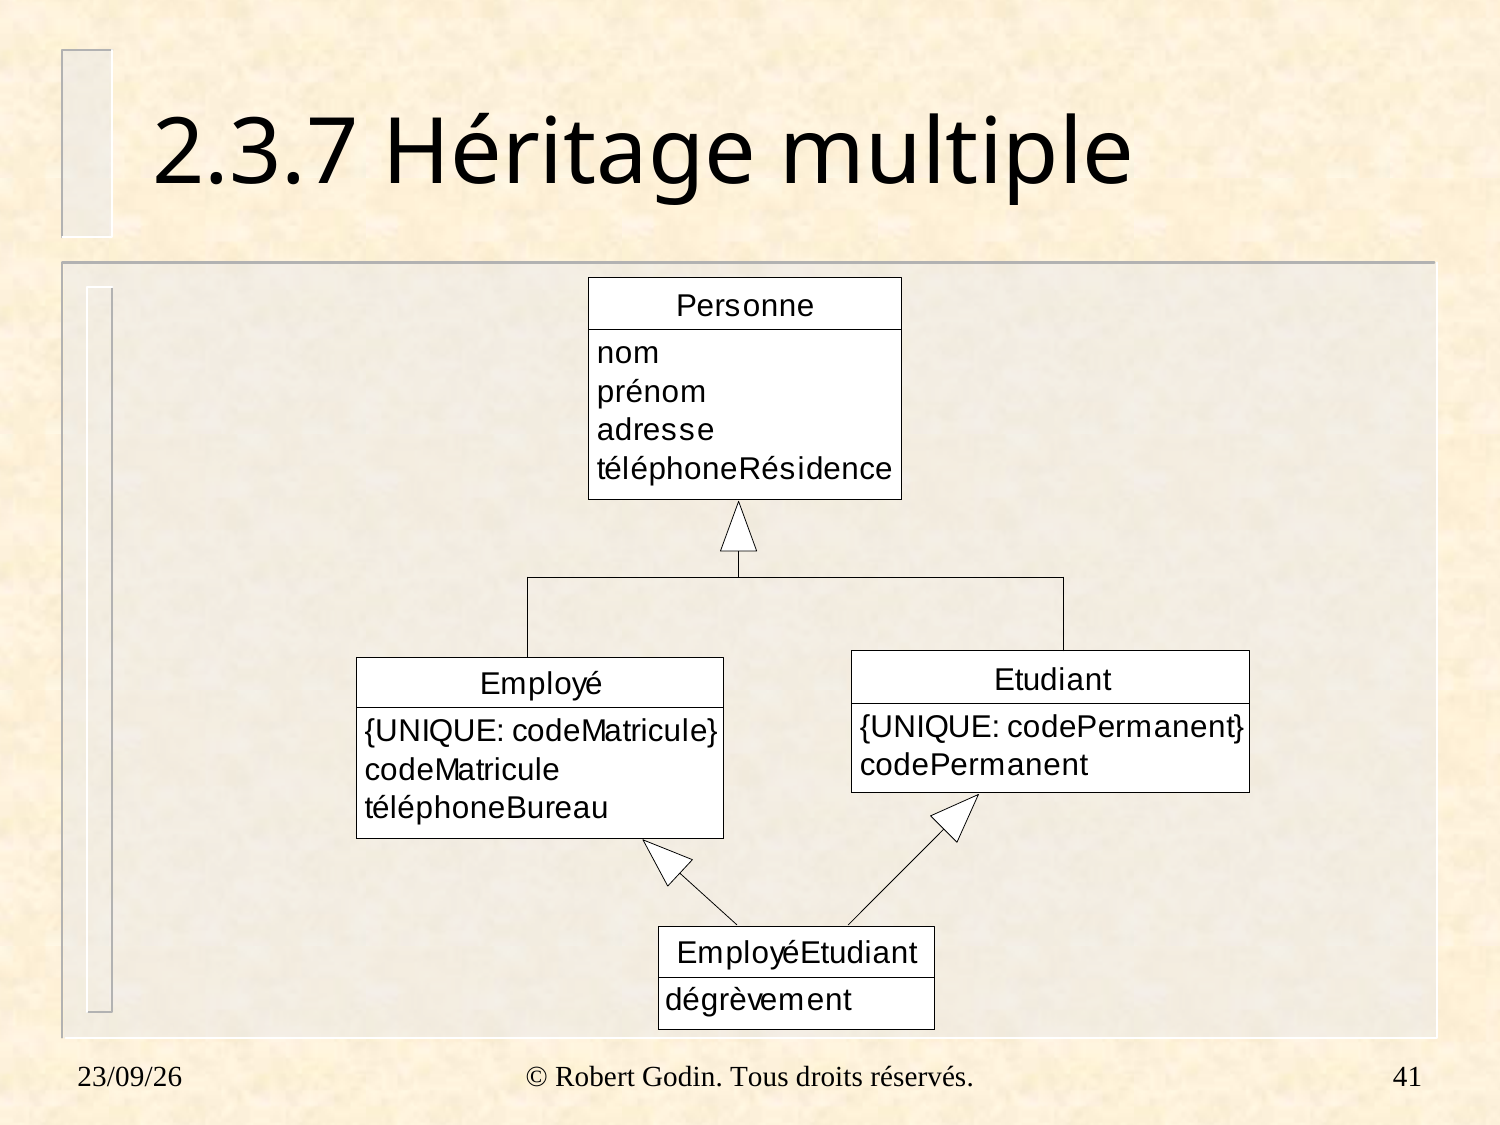

# 2.3.7 Héritage multiple
© Robert Godin. Tous droits réservés.